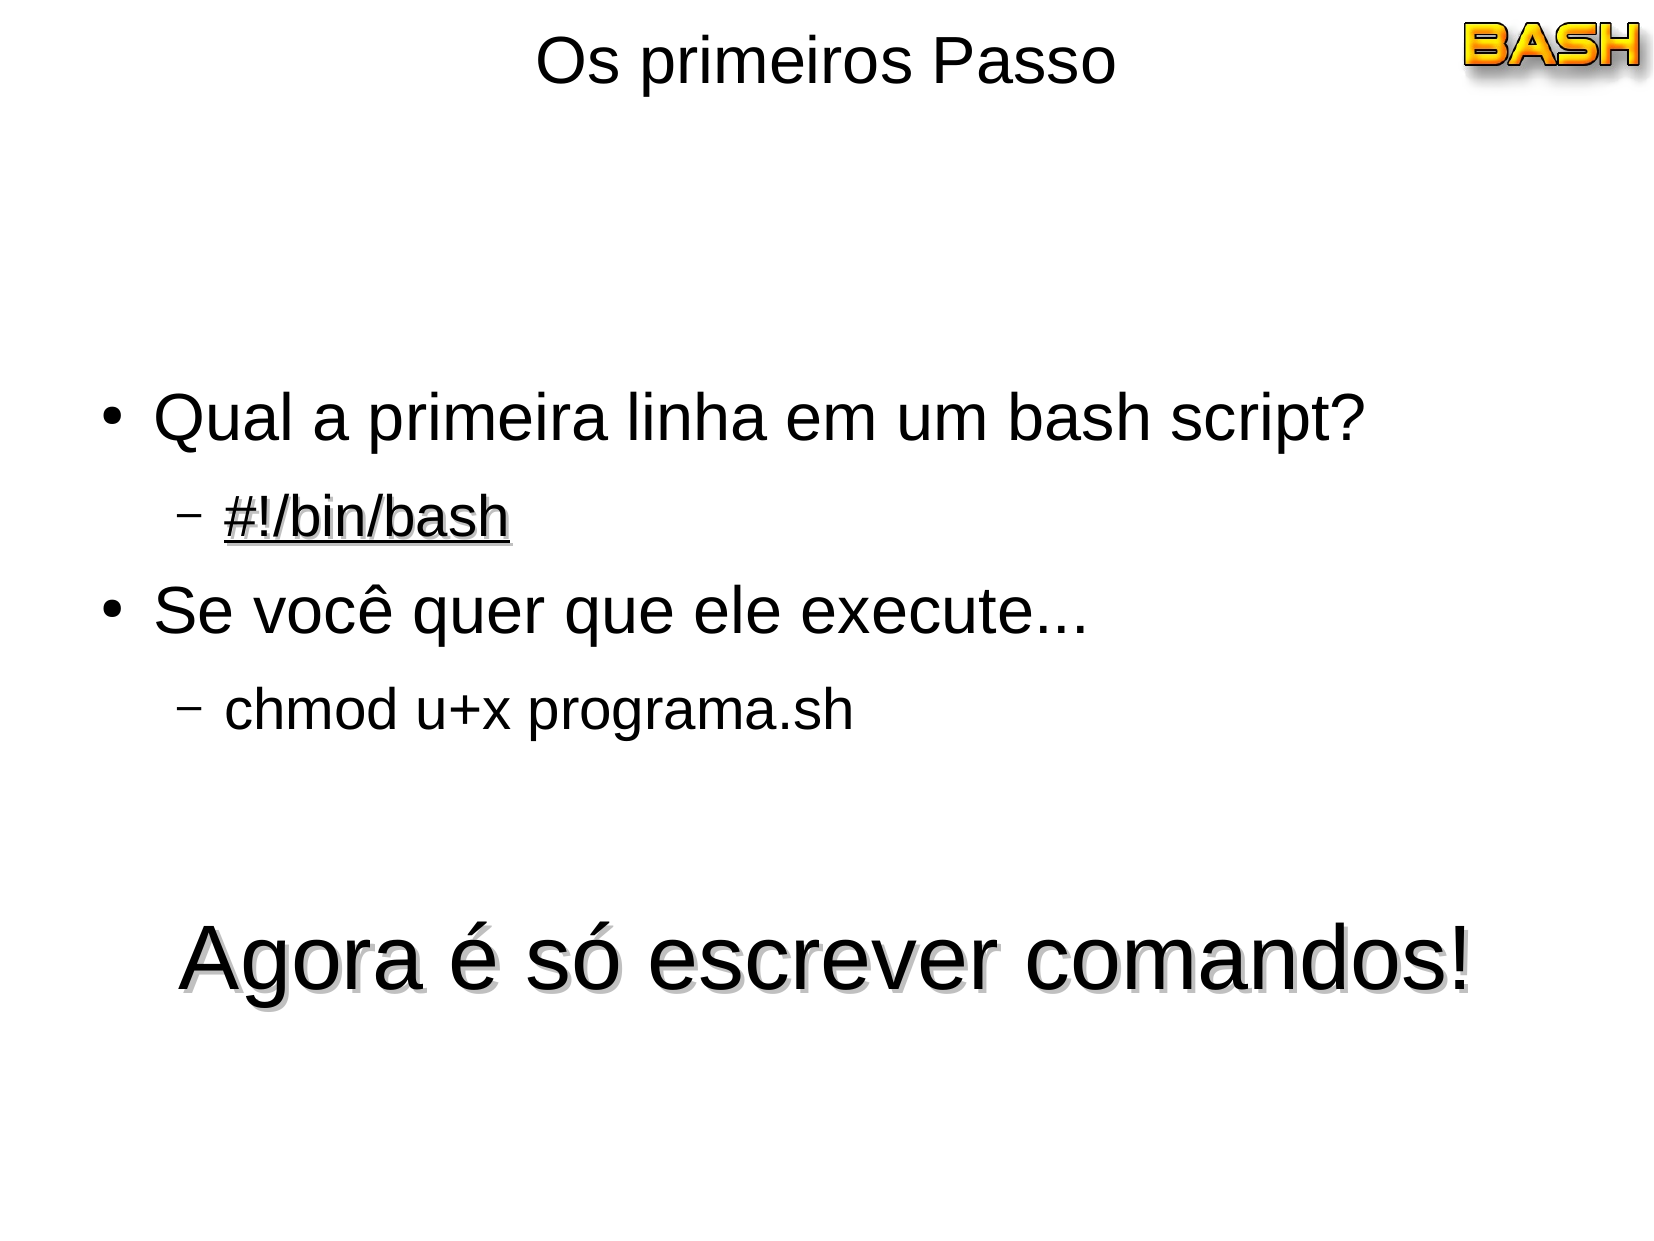

# Os primeiros Passo
Qual a primeira linha em um bash script?
#!/bin/bash
Se você quer que ele execute...
chmod u+x programa.sh
Agora é só escrever comandos!